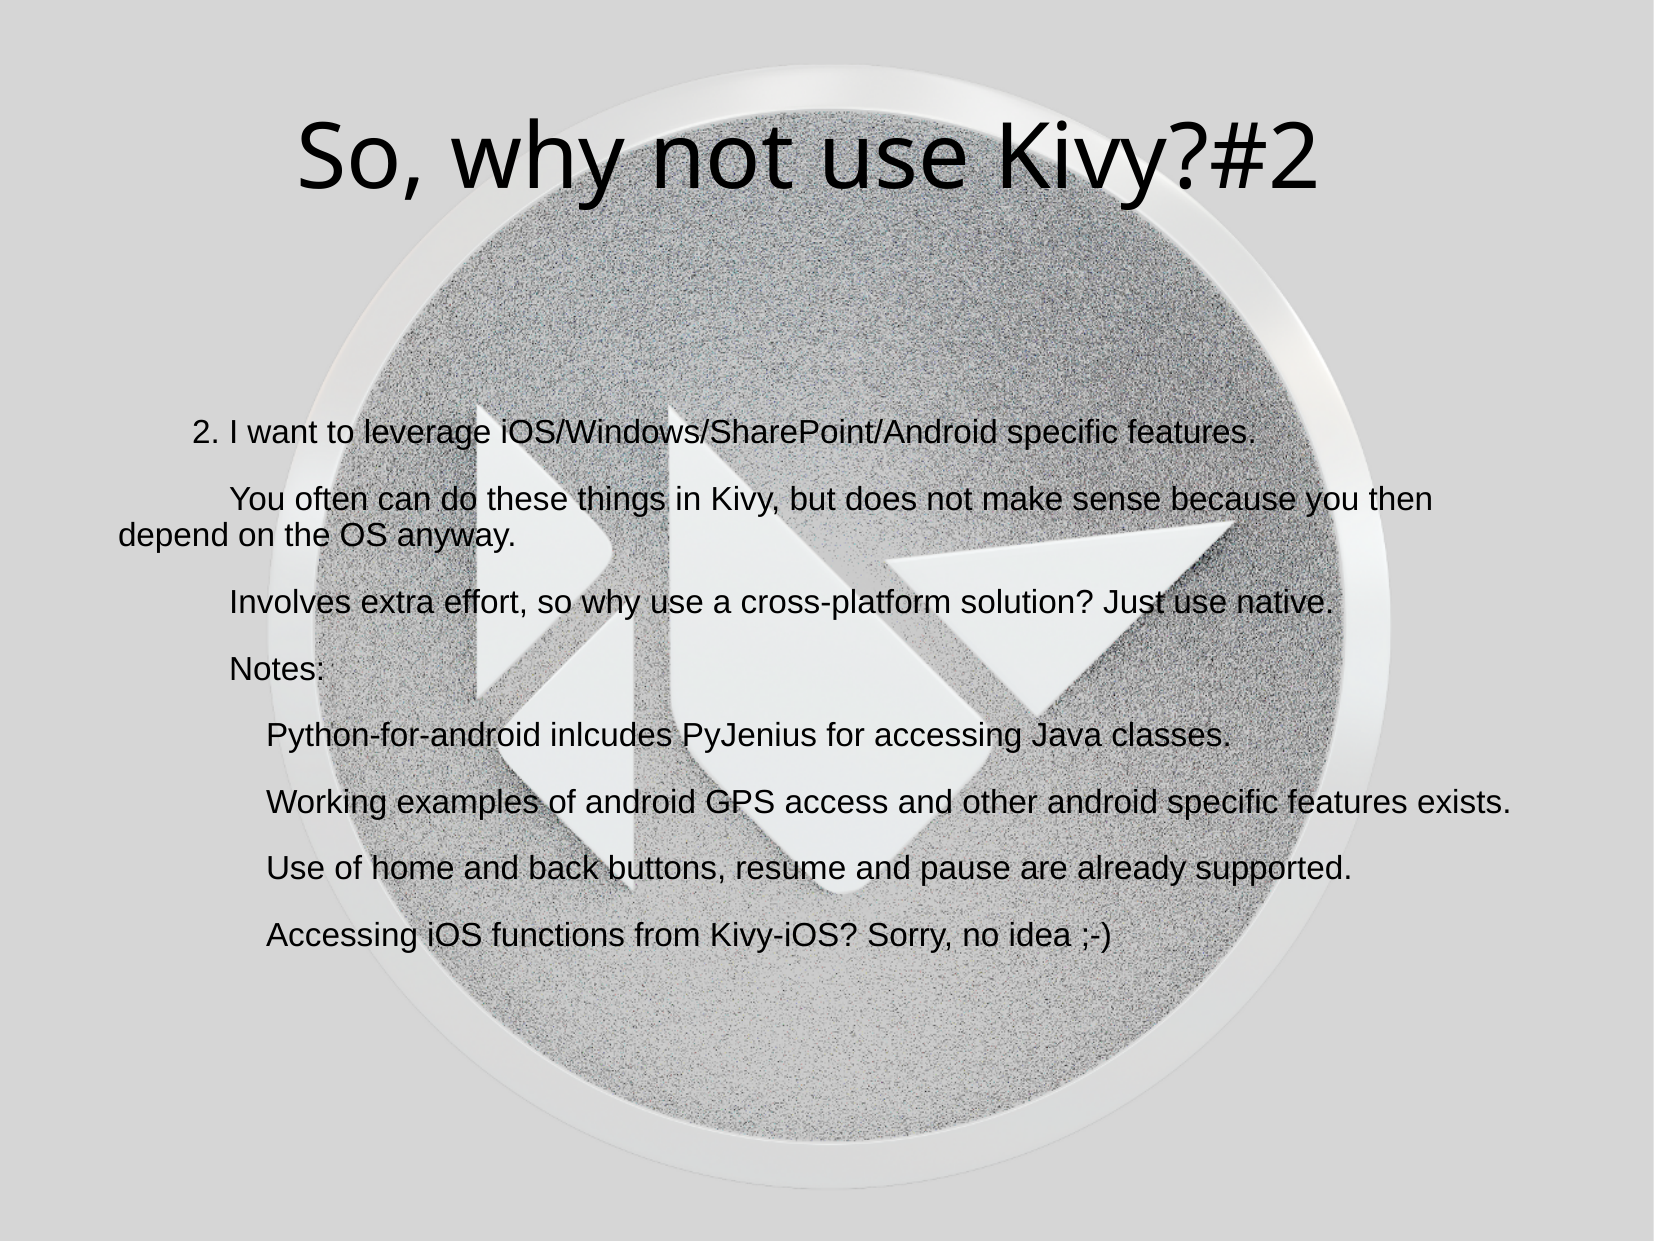

# So, why not use Kivy?#2
 2. I want to leverage iOS/Windows/SharePoint/Android specific features.
 You often can do these things in Kivy, but does not make sense because you then depend on the OS anyway.
 Involves extra effort, so why use a cross-platform solution? Just use native.
 Notes:
 Python-for-android inlcudes PyJenius for accessing Java classes.
 Working examples of android GPS access and other android specific features exists.
 Use of home and back buttons, resume and pause are already supported.
 Accessing iOS functions from Kivy-iOS? Sorry, no idea ;-)